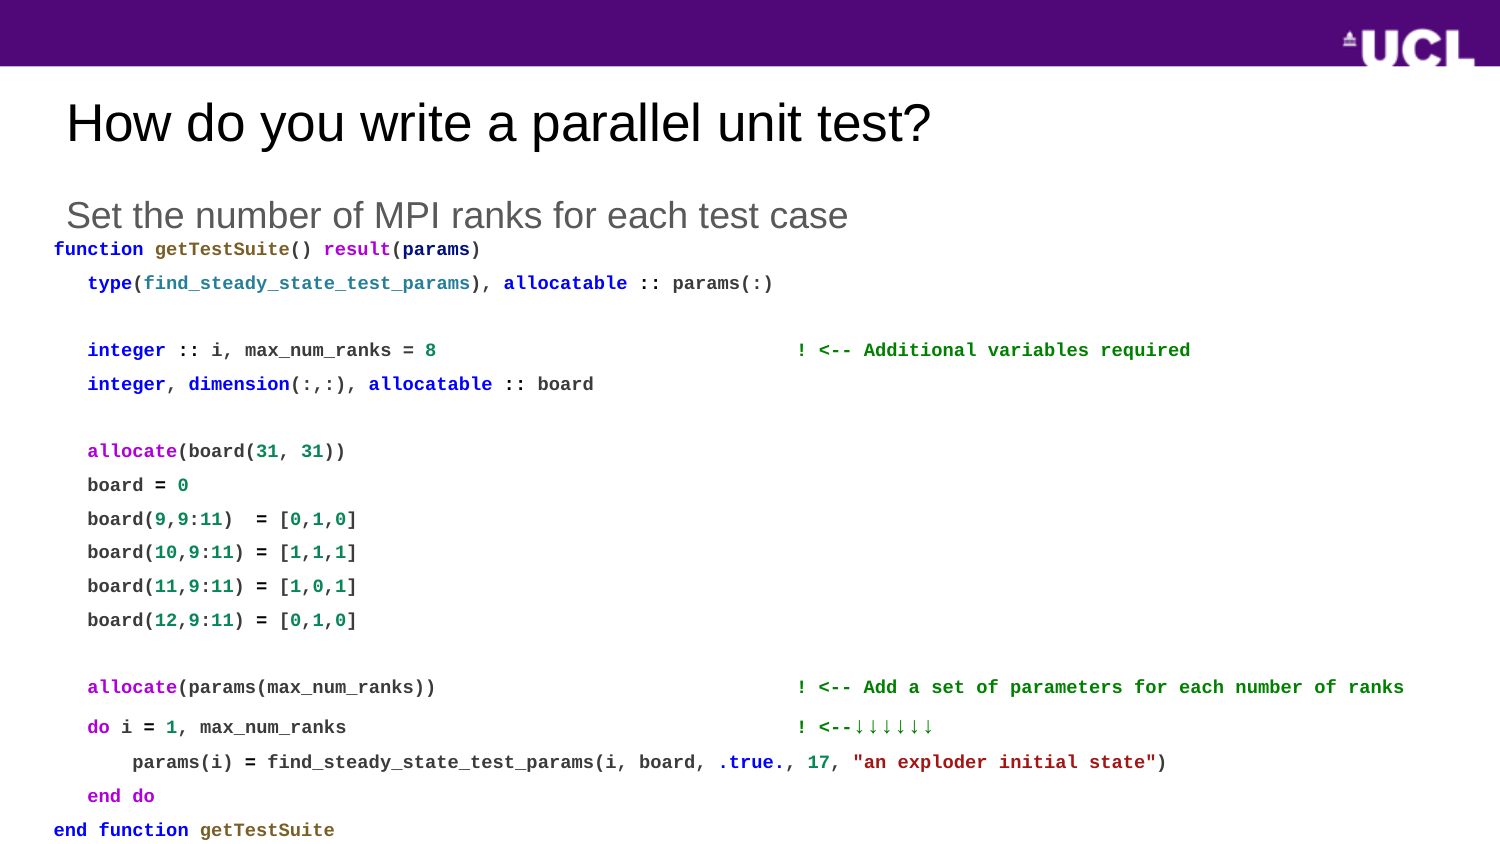

# How do you write a parallel unit test?
Set the number of MPI ranks for each test case
function getTestSuite() result(params)
 type(find_steady_state_test_params), allocatable :: params(:)
 integer :: i, max_num_ranks = 8 ! <-- Additional variables required
 integer, dimension(:,:), allocatable :: board
 allocate(board(31, 31))
 board = 0
 board(9,9:11) = [0,1,0]
 board(10,9:11) = [1,1,1]
 board(11,9:11) = [1,0,1]
 board(12,9:11) = [0,1,0]
 allocate(params(max_num_ranks)) ! <-- Add a set of parameters for each number of ranks
 do i = 1, max_num_ranks ! <--↓↓↓↓↓↓
 params(i) = find_steady_state_test_params(i, board, .true., 17, "an exploder initial state")
 end do
end function getTestSuite